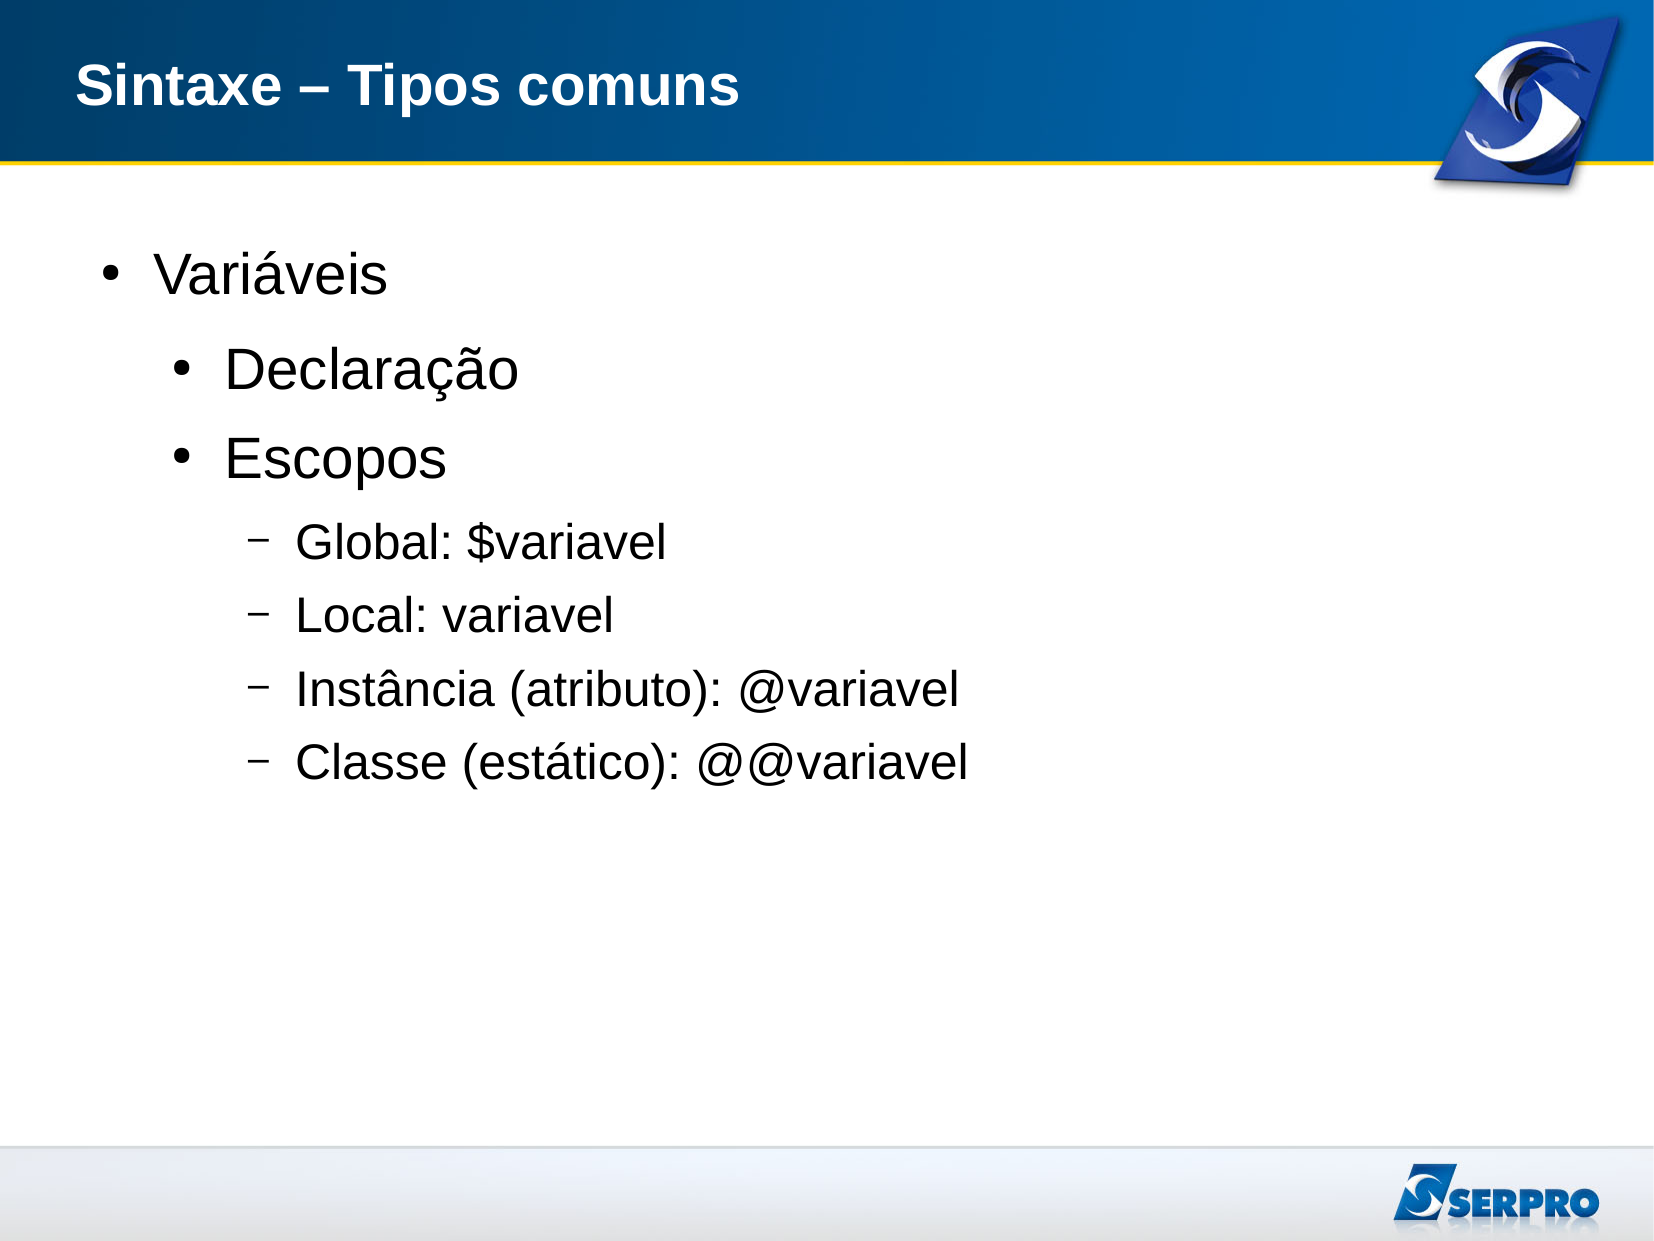

# Sintaxe – Tipos comuns
Variáveis
Declaração
Escopos
Global: $variavel
Local: variavel
Instância (atributo): @variavel
Classe (estático): @@variavel